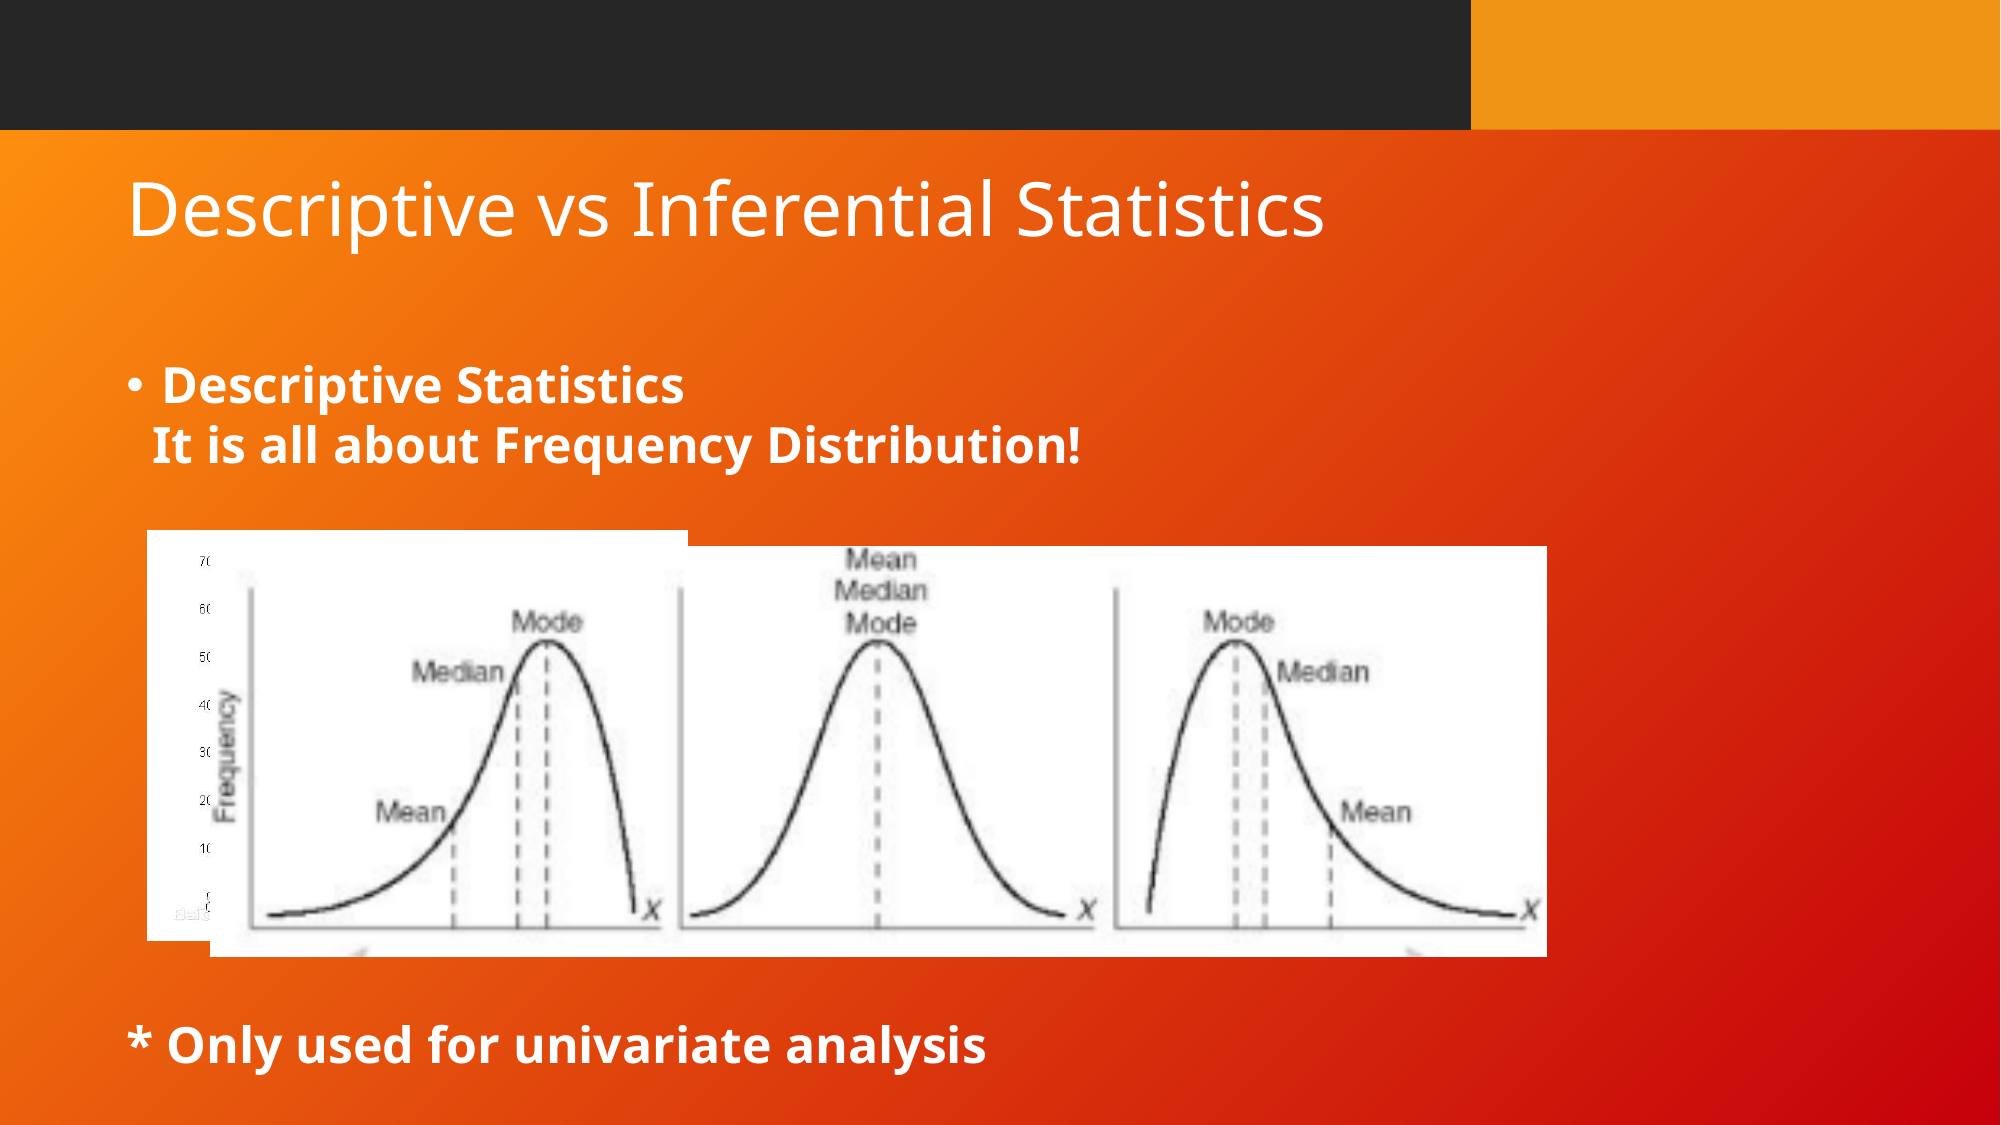

Descriptive vs Inferential Statistics
Descriptive Statistics
  It is all about Frequency Distribution!
* Only used for univariate analysis